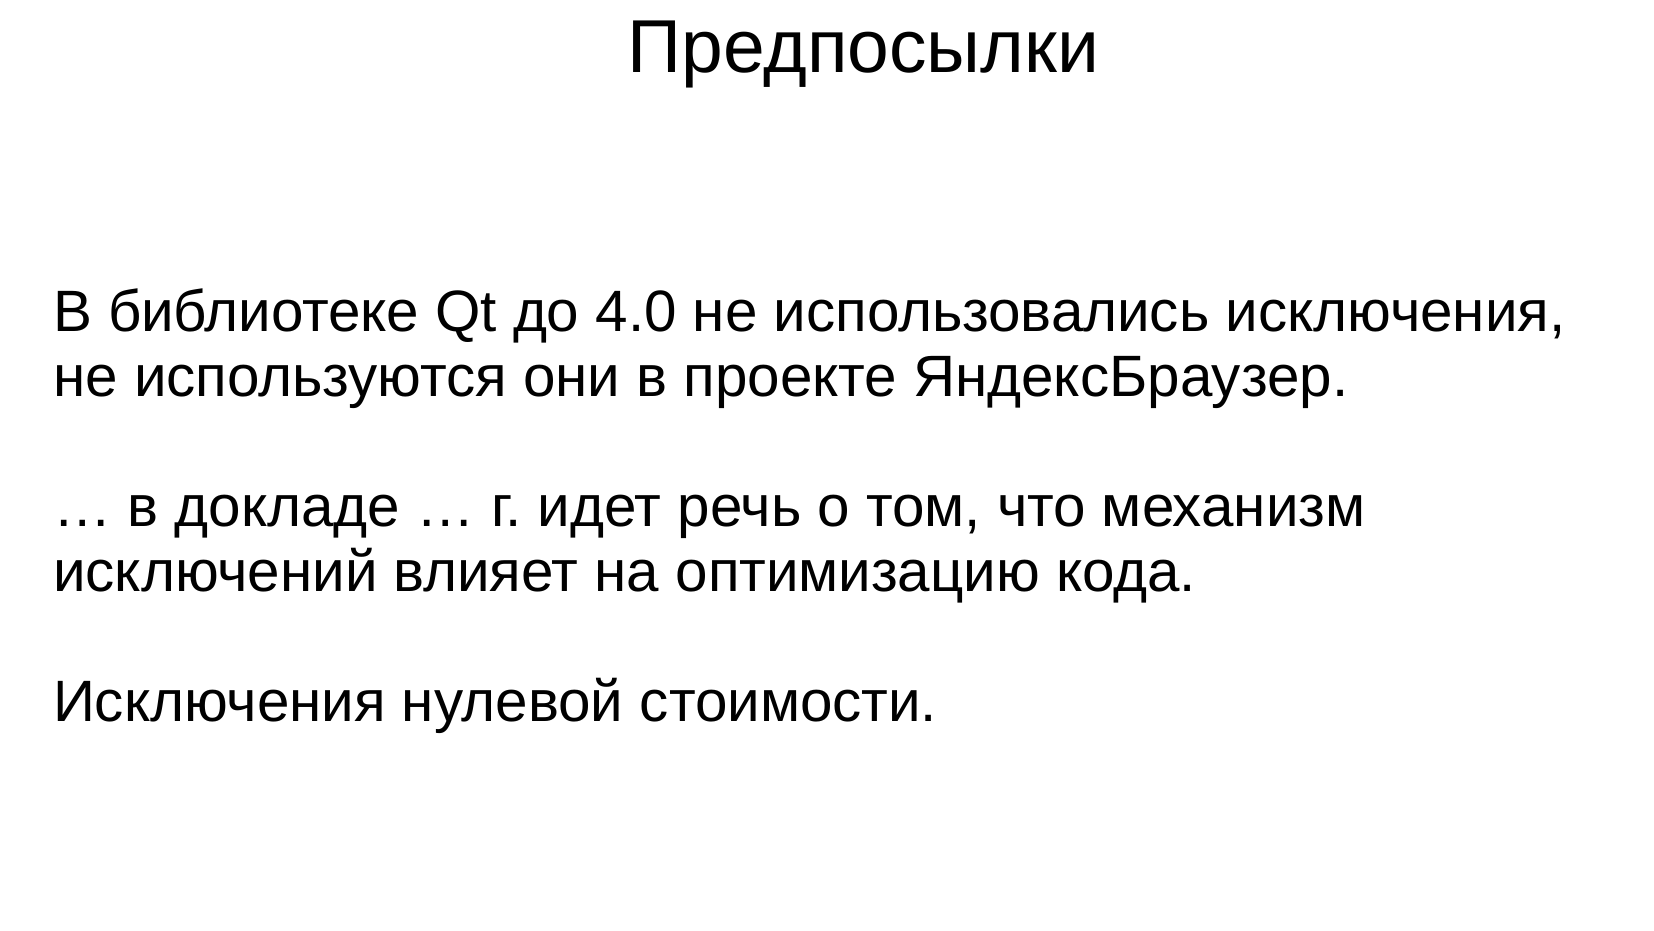

Предпосылки
# В библиотеке Qt до 4.0 не использовались исключения, не используются они в проекте ЯндексБраузер.
… в докладе … г. идет речь о том, что механизм исключений влияет на оптимизацию кода.
Исключения нулевой стоимости.